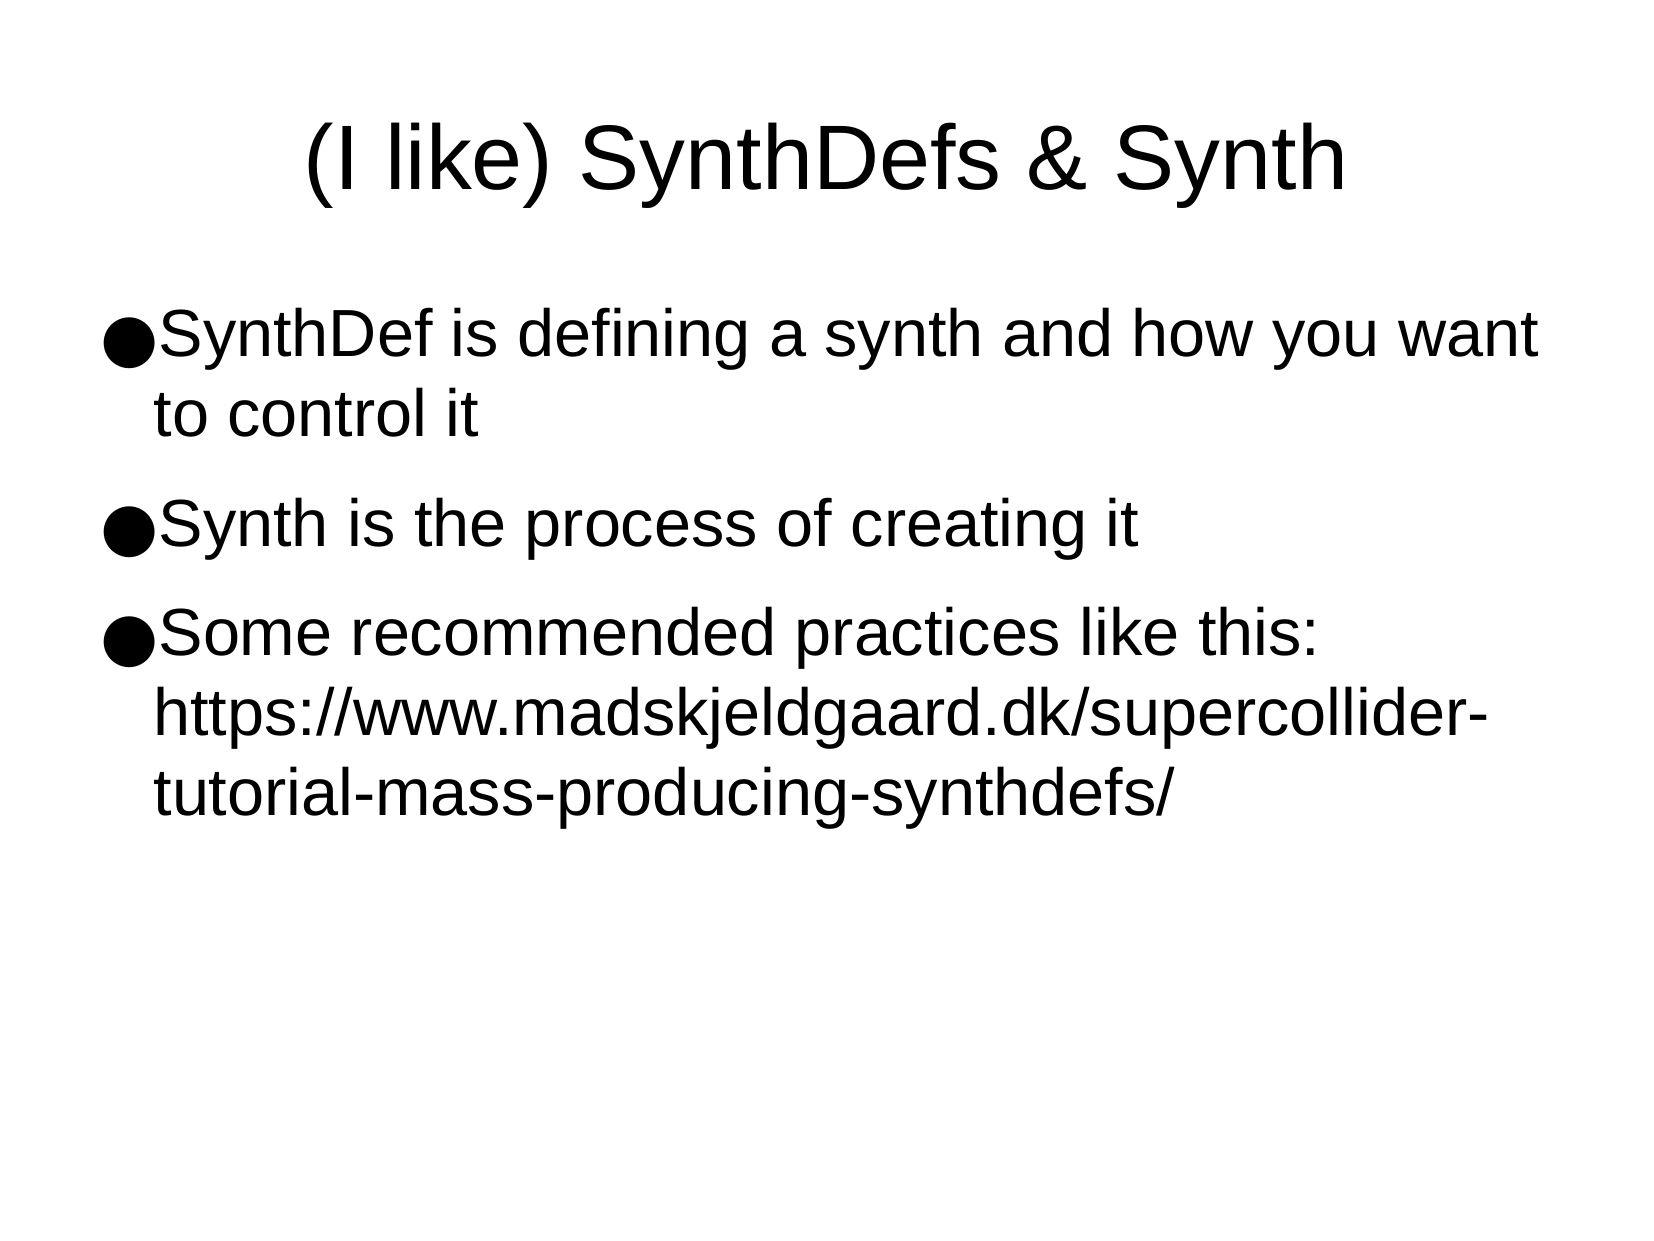

(I like) SynthDefs & Synth
SynthDef is defining a synth and how you want to control it
Synth is the process of creating it
Some recommended practices like this: https://www.madskjeldgaard.dk/supercollider-tutorial-mass-producing-synthdefs/